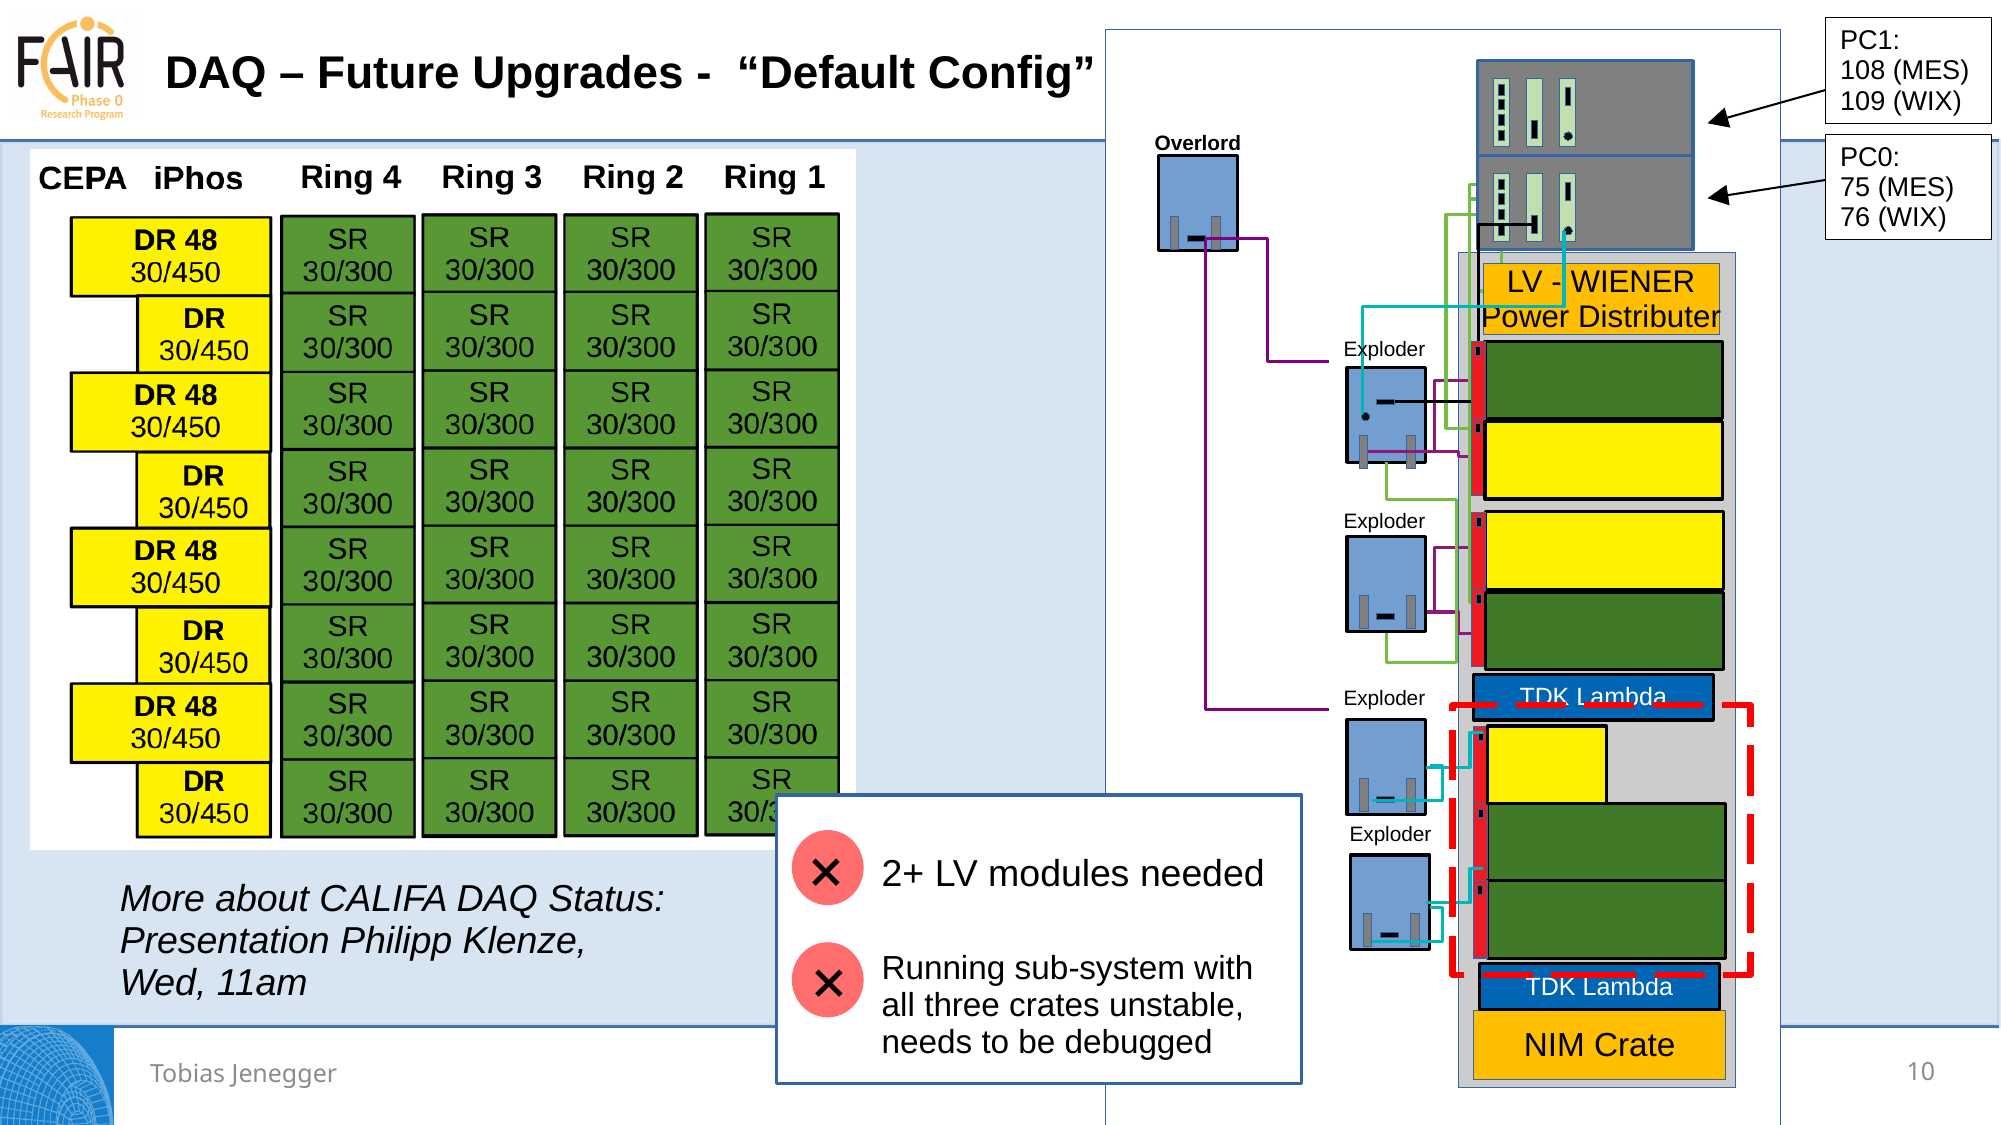

PC1:
108 (MES)
109 (WIX)
Overlord
PC0:
75 (MES)
76 (WIX)
LV - WIENER
Power Distributer
Exploder
Exploder
TDK Lambda
Exploder
Exploder
TDK Lambda
NIM Crate
DAQ – Future Upgrades - “Default Config”
˟
2+ LV modules needed
Running sub-system with all three crates unstable,
needs to be debugged
˟
More about CALIFA DAQ Status:
Presentation Philipp Klenze,
Wed, 11am
10